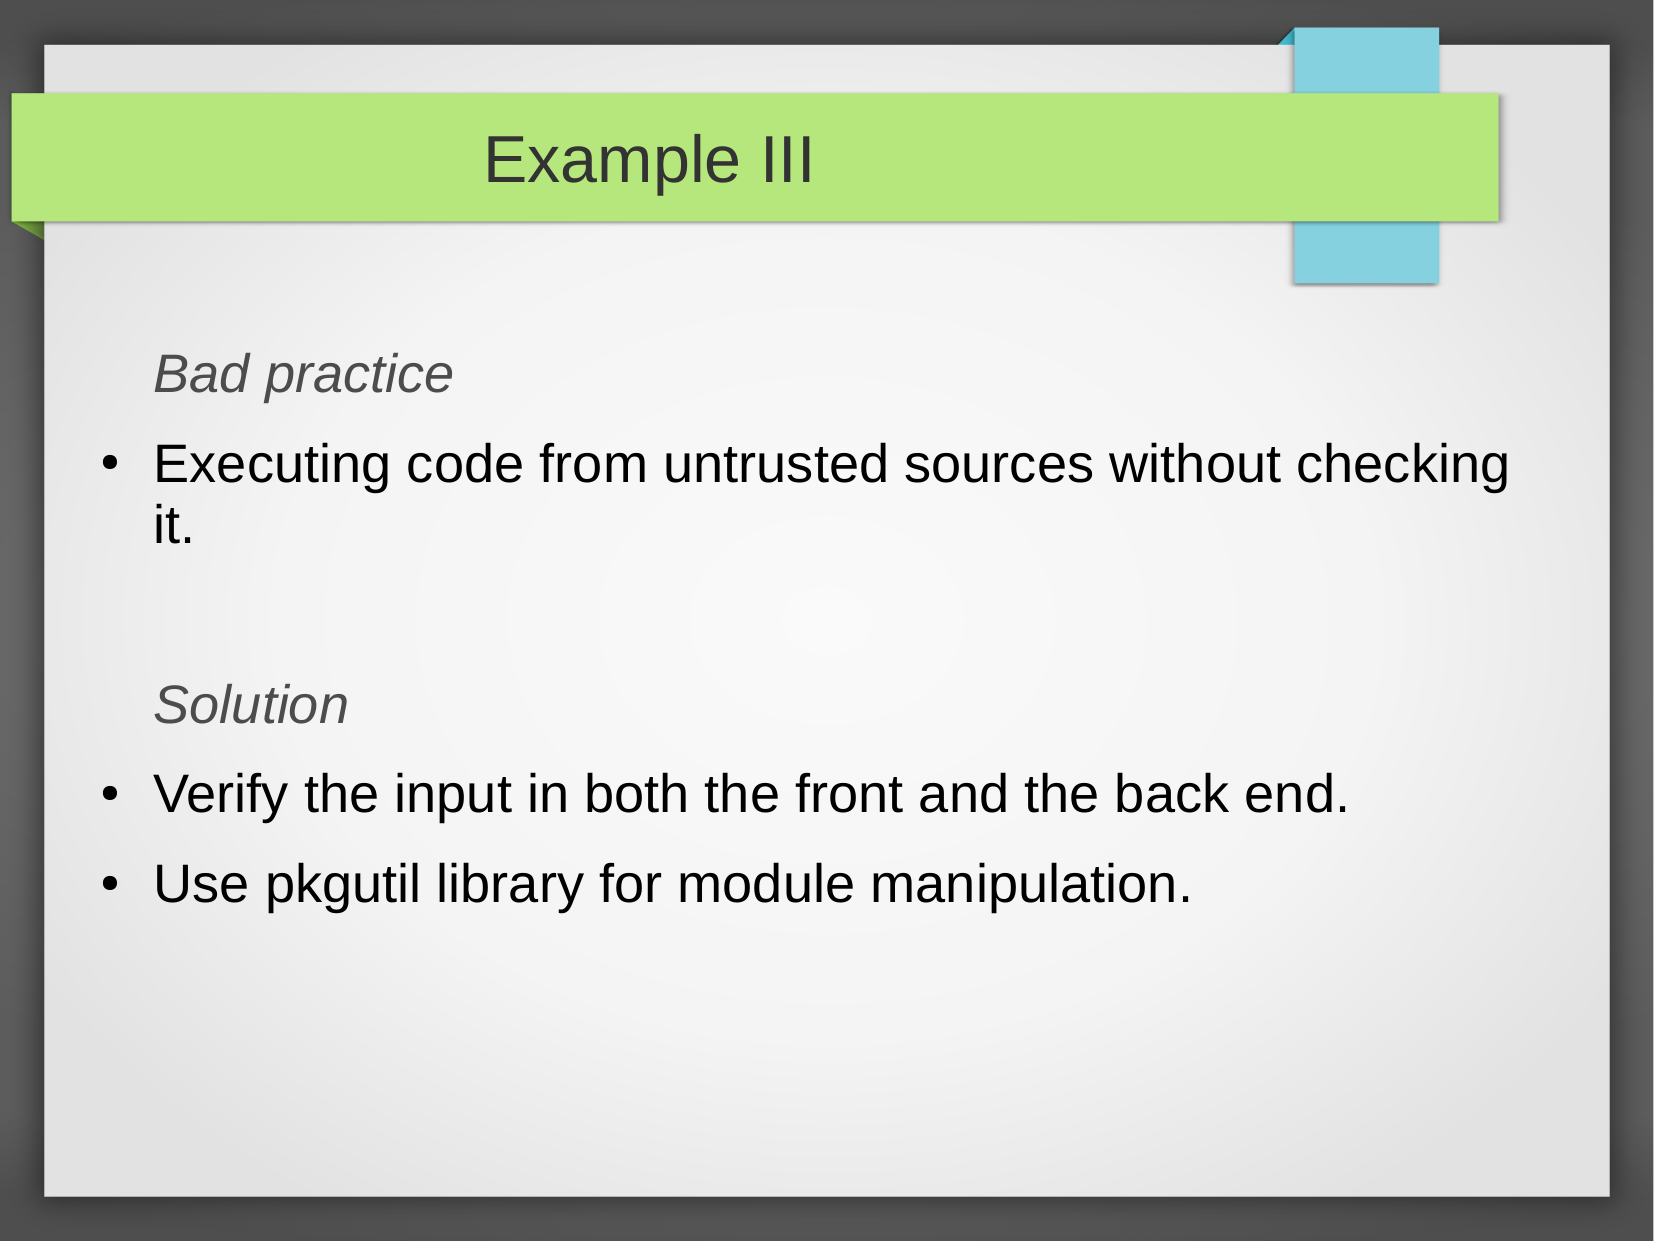

# Example III
Bad practice
Executing code from untrusted sources without checking it.
Solution
Verify the input in both the front and the back end.
Use pkgutil library for module manipulation.